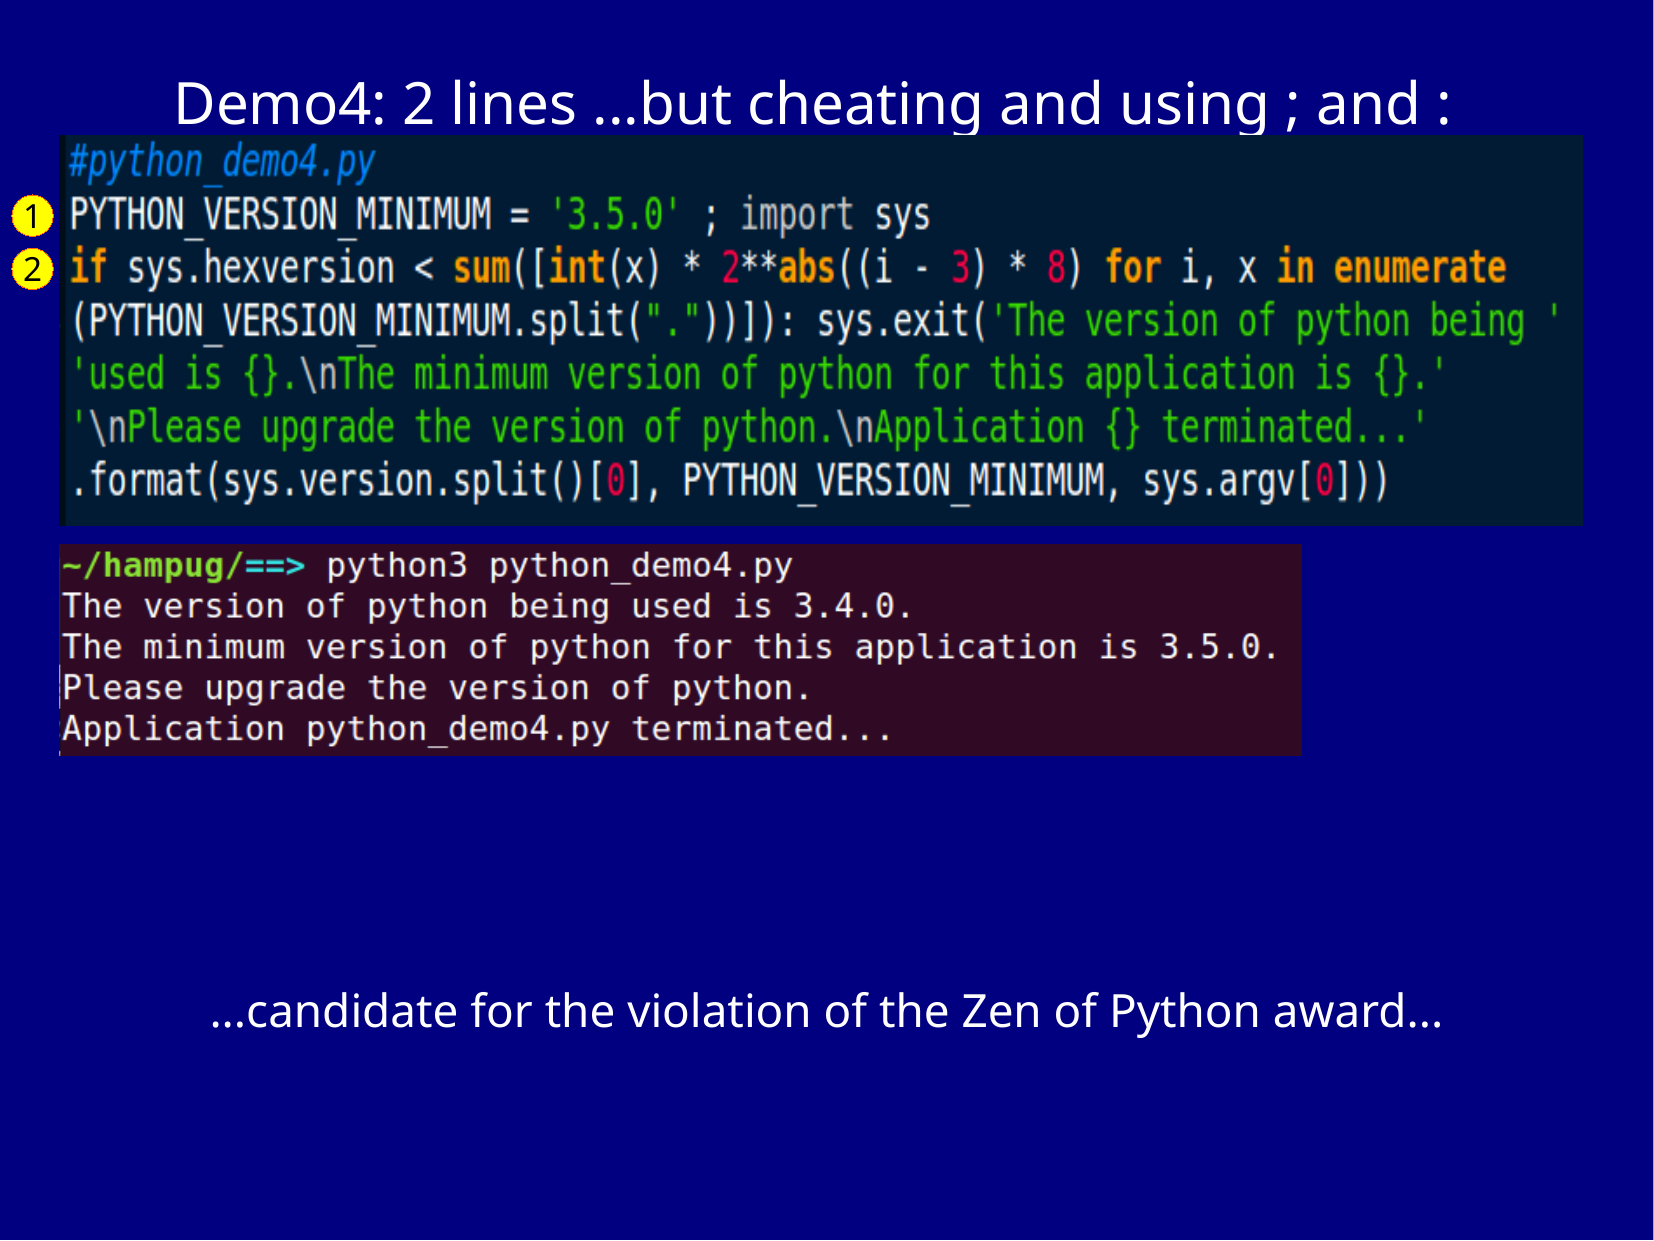

# Demo4: 2 lines ...but cheating and using ; and :
1
2
...candidate for the violation of the Zen of Python award...